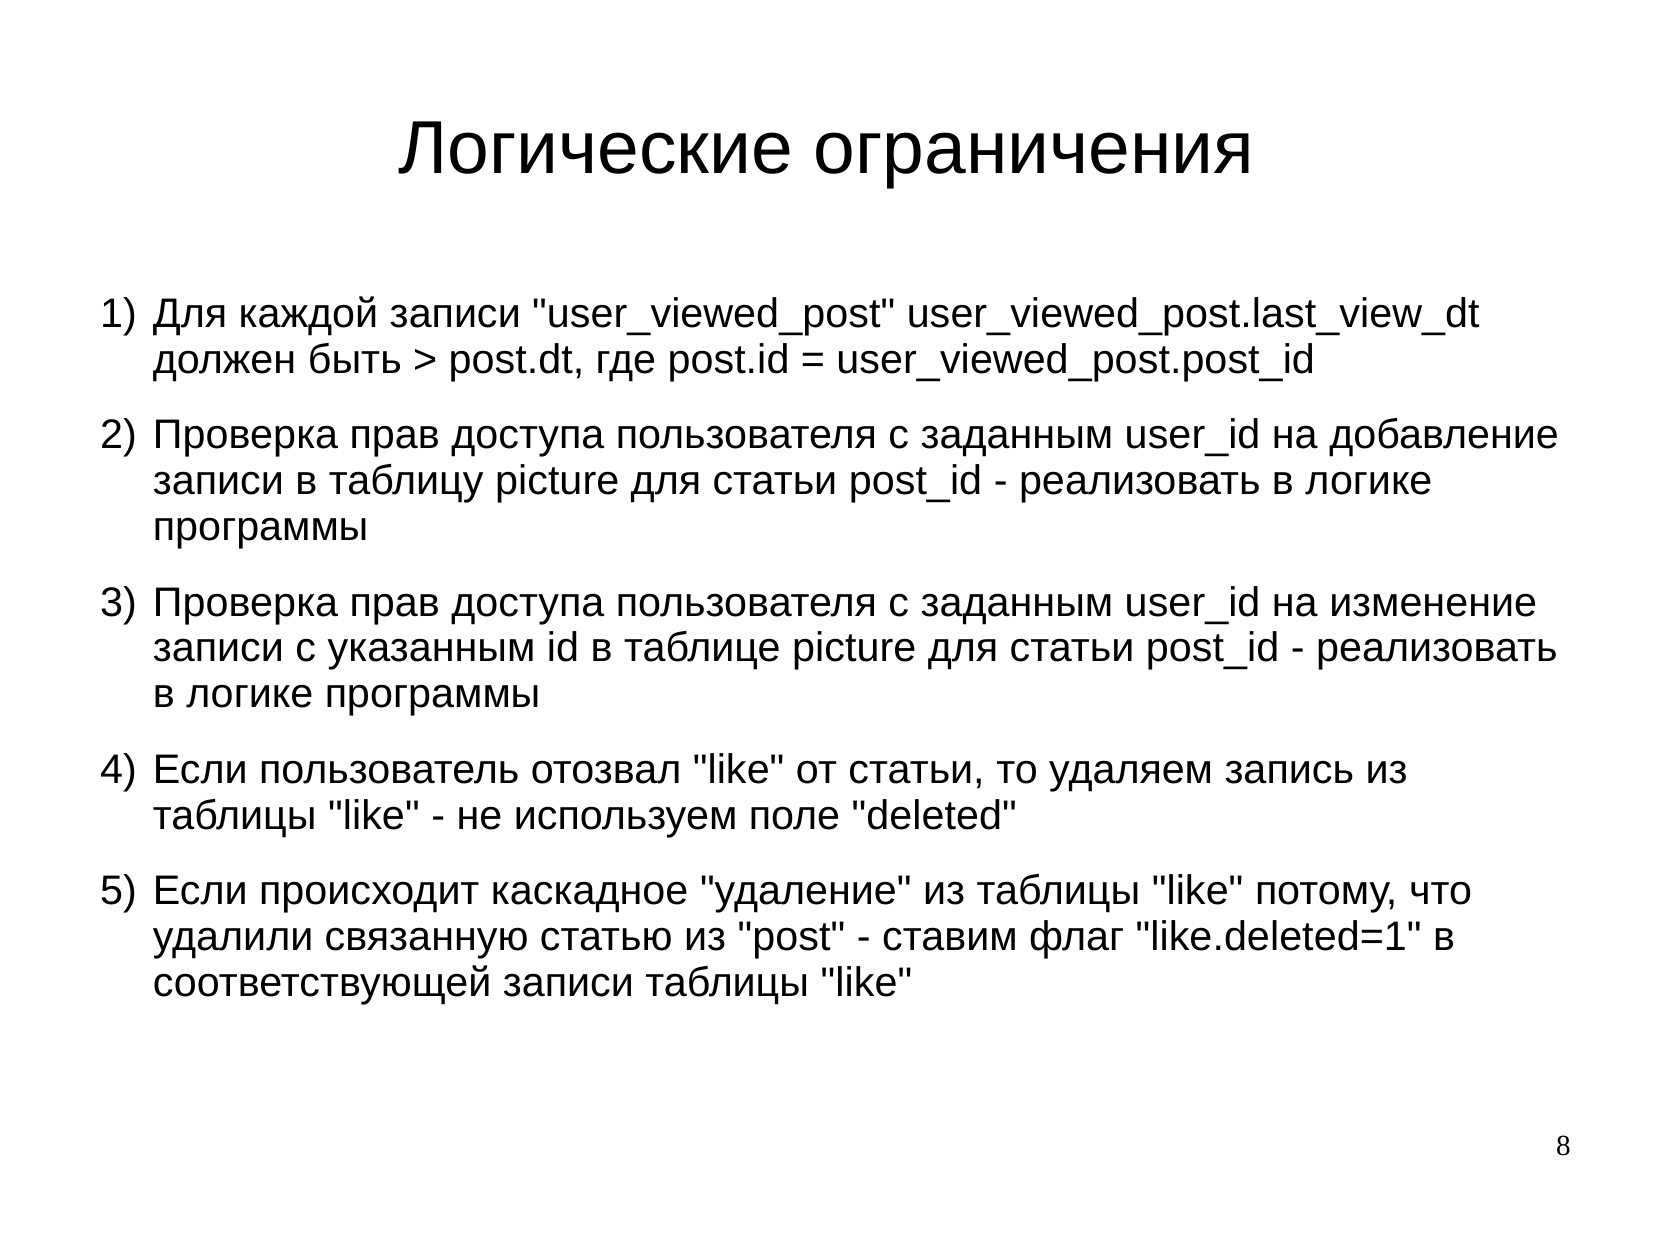

# Логические ограничения
Для каждой записи "user_viewed_post" user_viewed_post.last_view_dt должен быть > post.dt, где post.id = user_viewed_post.post_id
Проверка прав доступа пользователя с заданным user_id на добавление записи в таблицу picture для статьи post_id - реализовать в логике программы
Проверка прав доступа пользователя с заданным user_id на изменение записи с указанным id в таблице picture для статьи post_id - реализовать в логике программы
Если пользователь отозвал "like" от статьи, то удаляем запись из таблицы "like" - не используем поле "deleted"
Если происходит каскадное "удаление" из таблицы "like" потому, что удалили связанную статью из "post" - ставим флаг "like.deleted=1" в соответствующей записи таблицы "like"
8